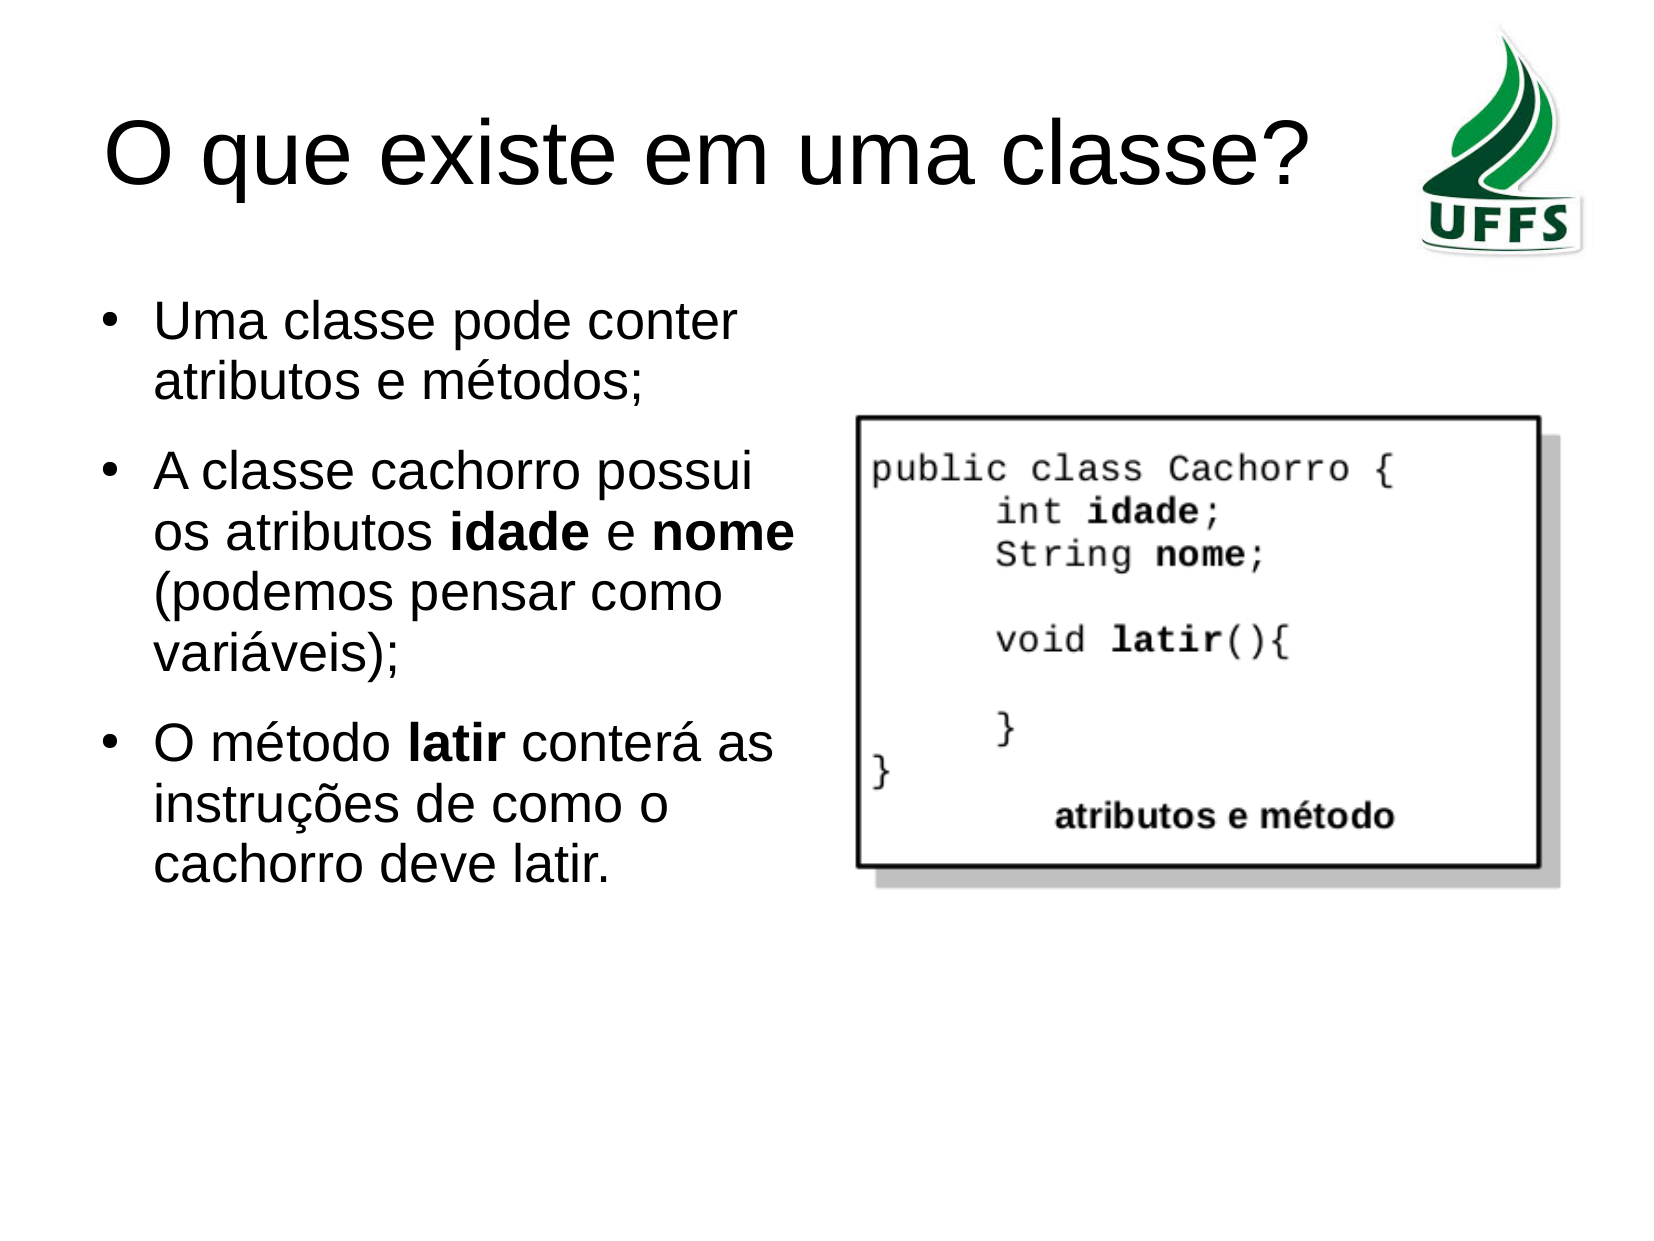

# O que existe em uma classe?
Uma classe pode conter atributos e métodos;
A classe cachorro possui os atributos idade e nome (podemos pensar como variáveis);
O método latir conterá as instruções de como o cachorro deve latir.